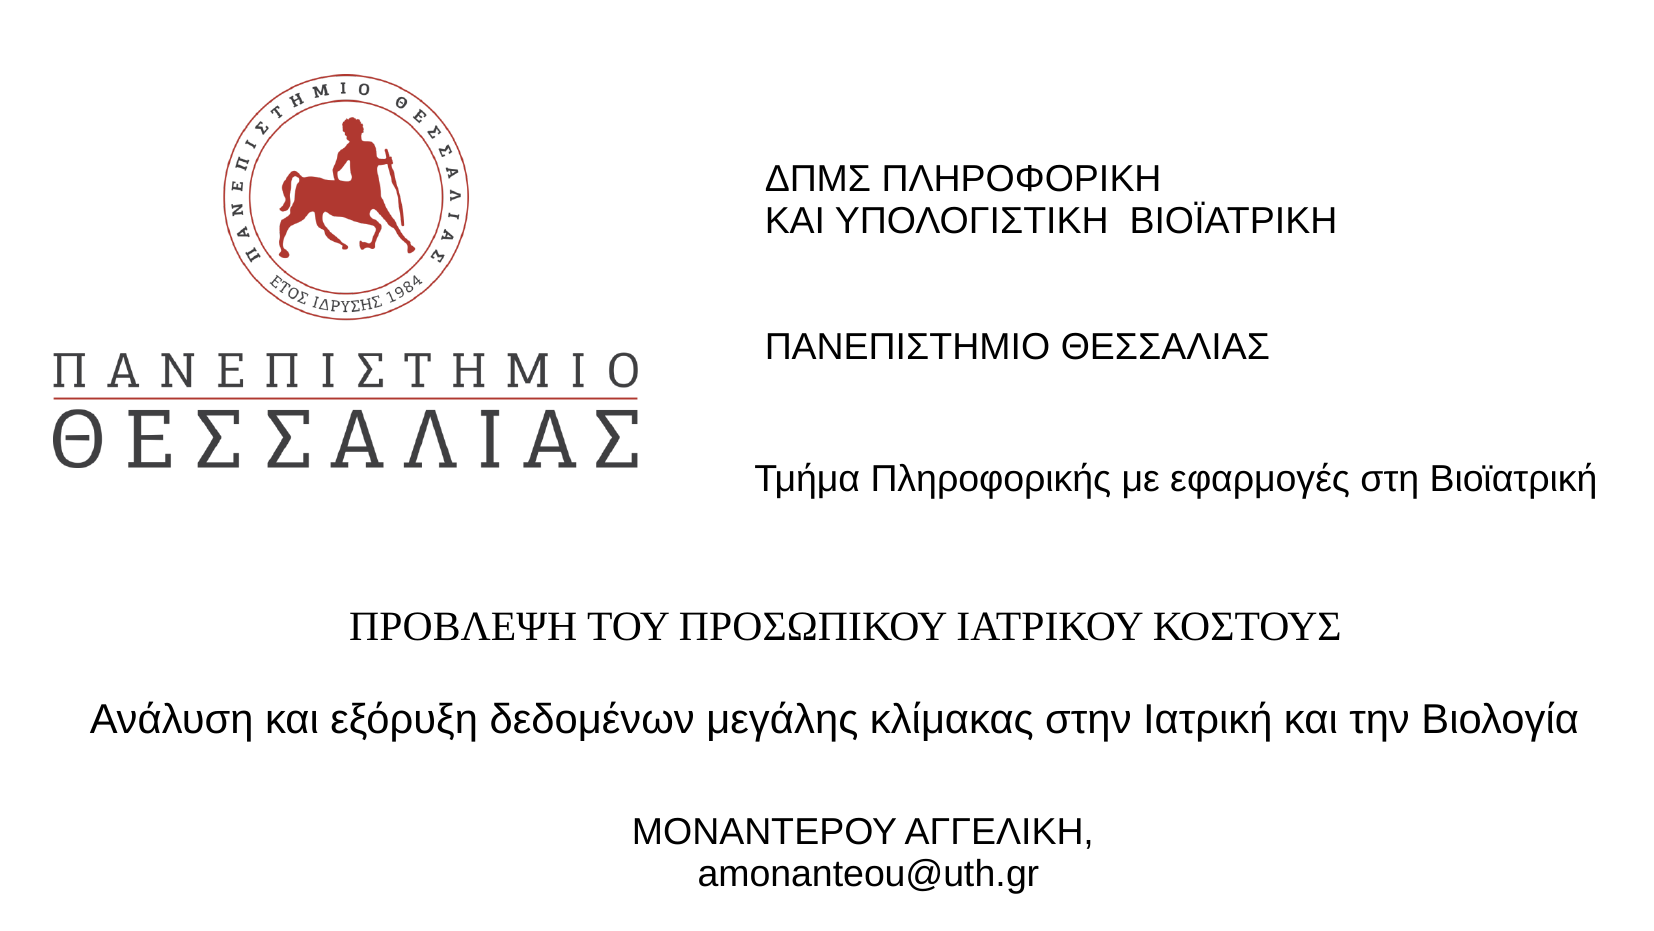

ΔΠΜΣ ΠΛΗΡΟΦΟΡΙΚΗ
ΚΑΙ ΥΠΟΛΟΓΙΣΤΙΚΗ ΒΙΟΪΑΤΡΙΚΗ
ΠΑΝΕΠΙΣΤΗΜΙΟ ΘΕΣΣΑΛΙΑΣ
Τμήμα Πληροφορικής με εφαρμογές στη Βιοϊατρική
ΠΡΟΒΛΕΨΗ ΤΟΥ ΠΡΟΣΩΠΙΚΟΥ ΙΑΤΡΙΚΟΥ ΚΟΣΤΟΥΣ
Ανάλυση και εξόρυξη δεδομένων μεγάλης κλίμακας στην Ιατρική και την Βιολογία
# ΜΟΝΑΝΤΕΡΟΥ ΑΓΓΕΛΙΚΗ, amonanteou@uth.gr